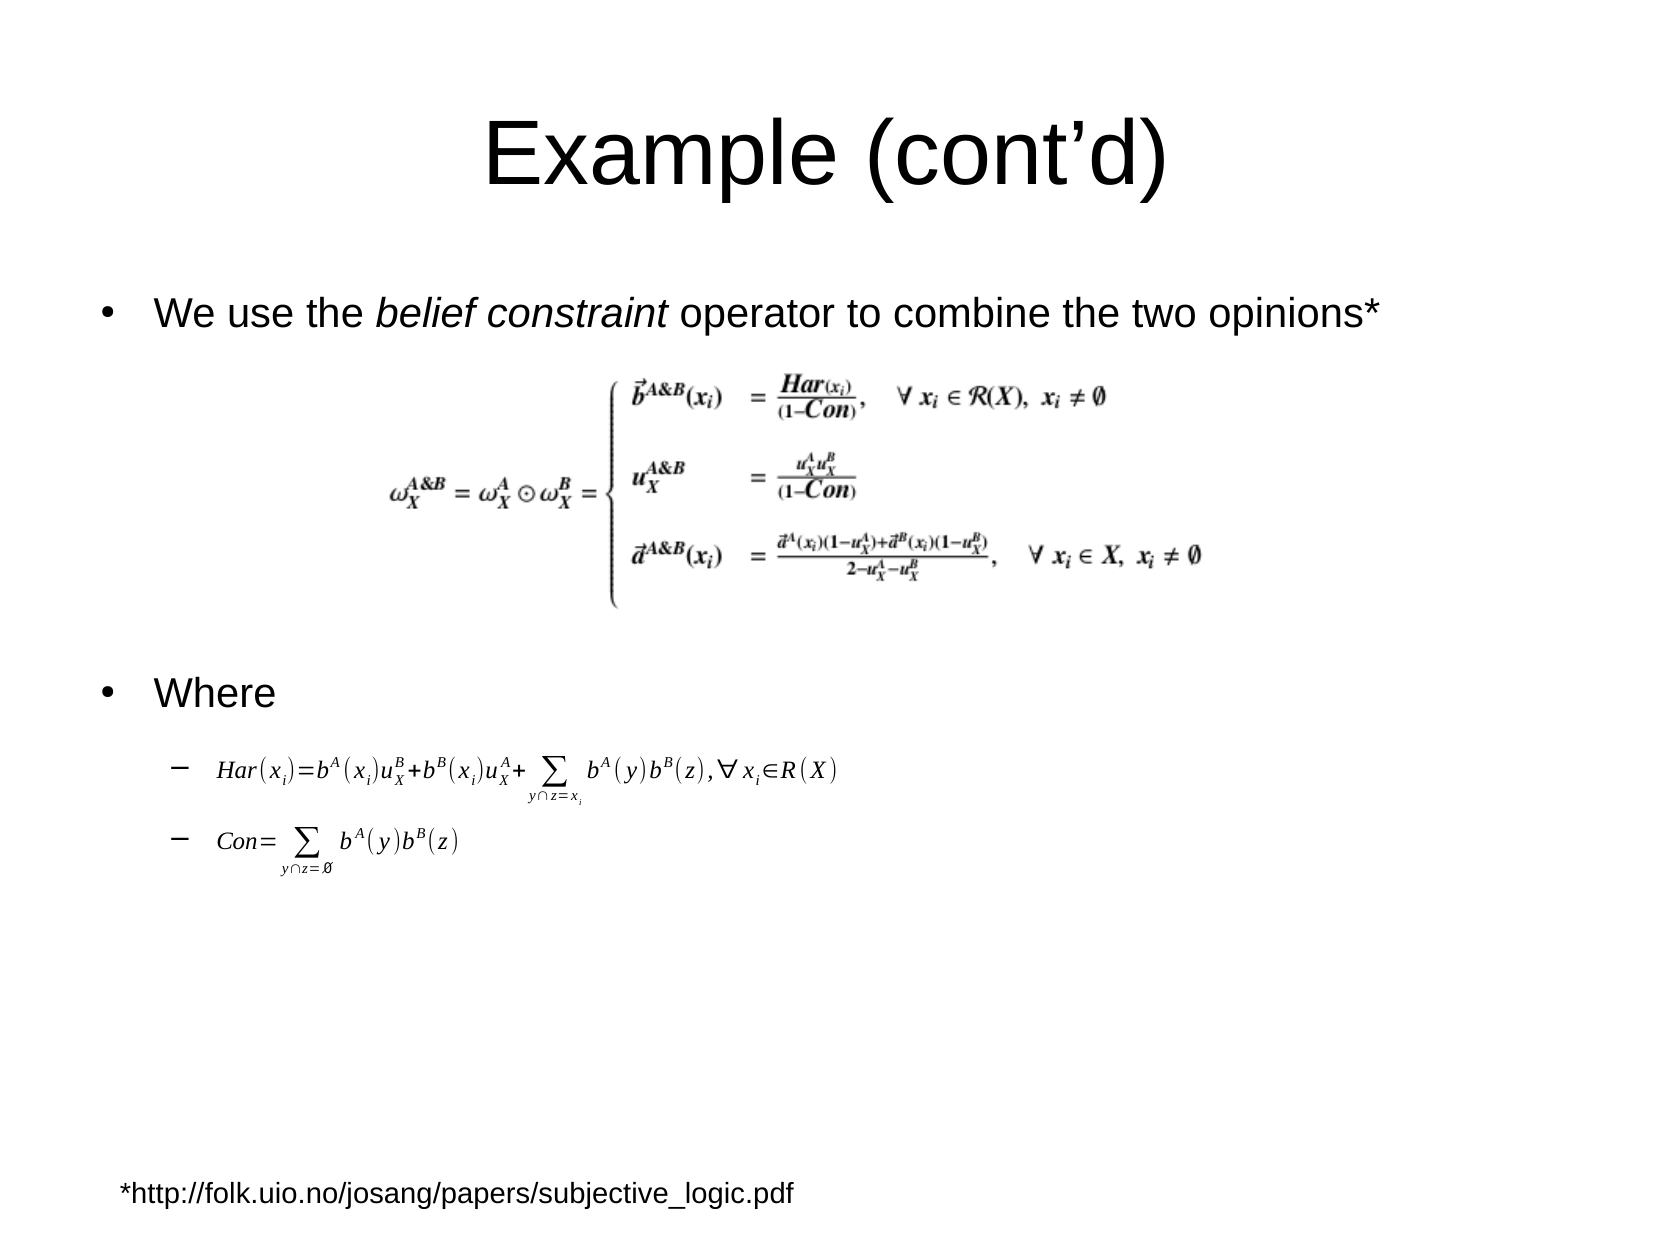

# Example (cont’d)
We use the belief constraint operator to combine the two opinions*
Where
*http://folk.uio.no/josang/papers/subjective_logic.pdf